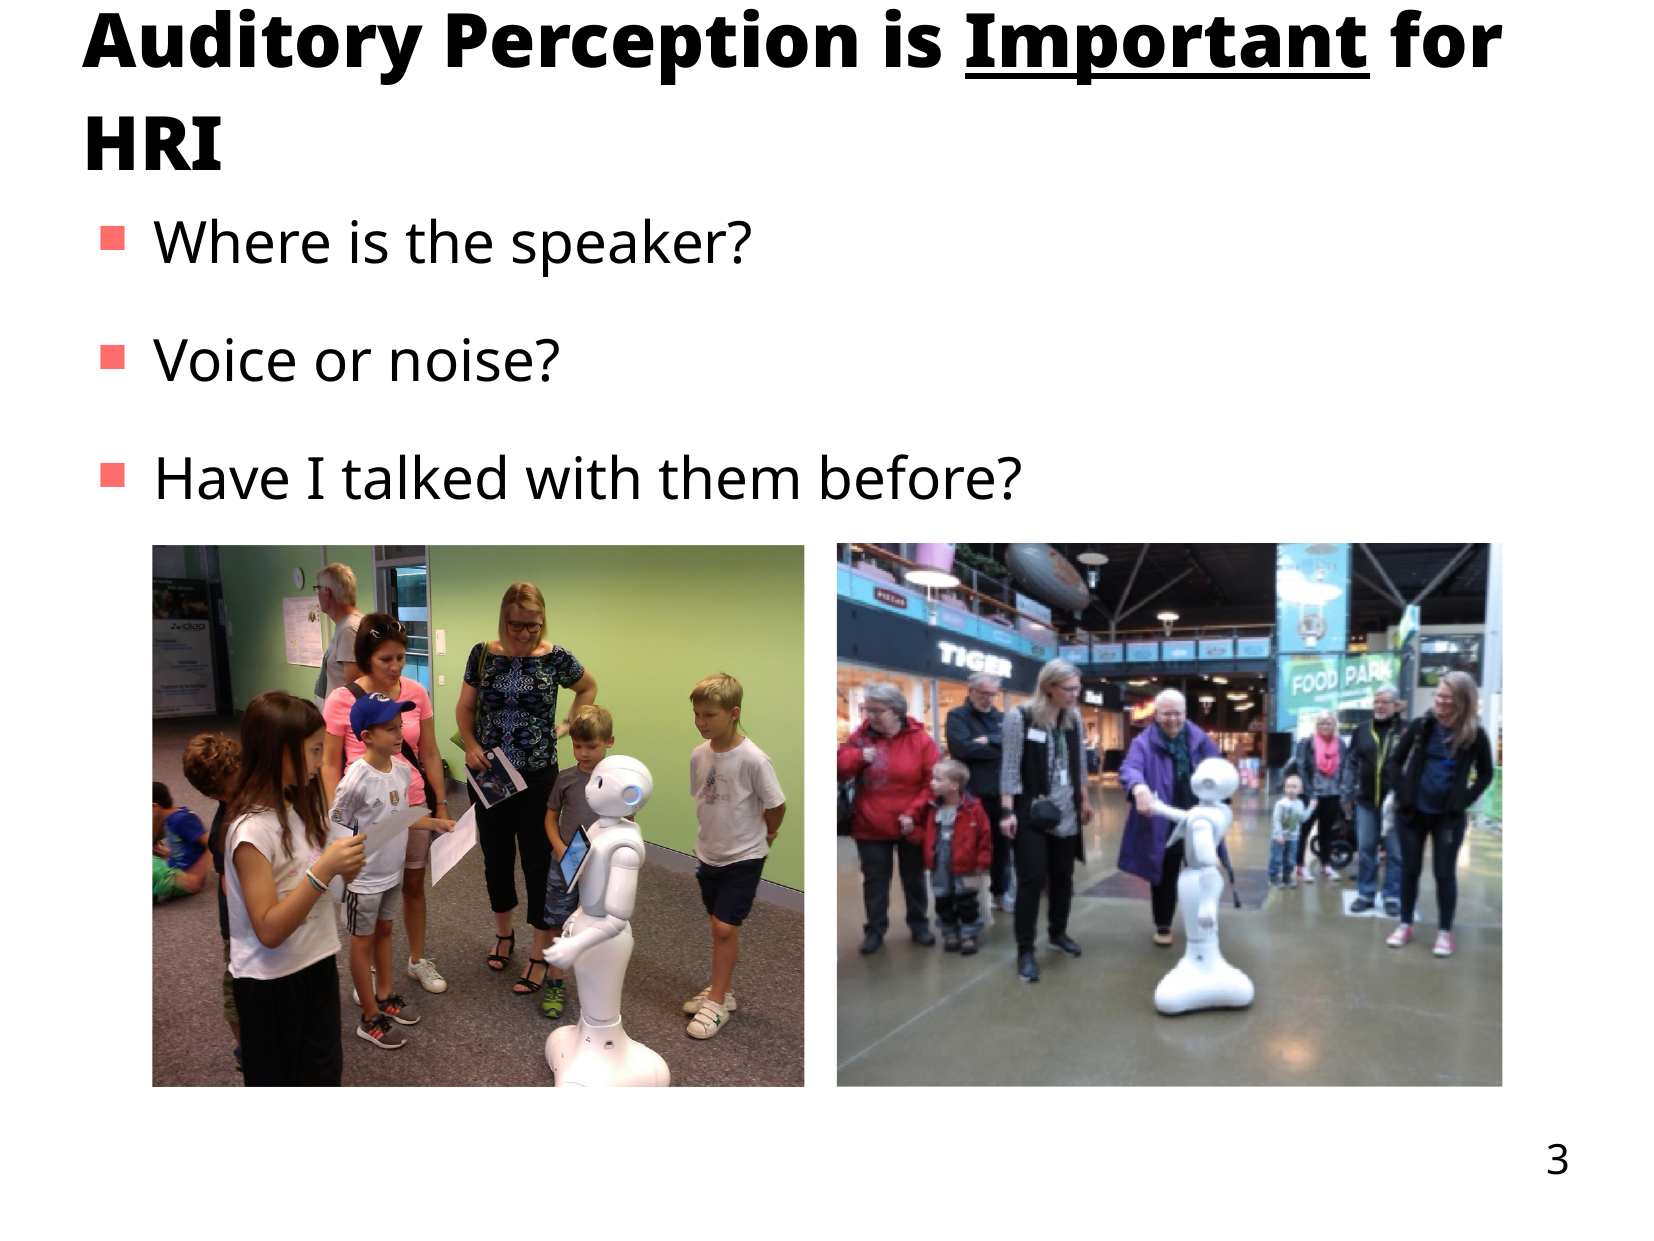

# Auditory Perception is Important for HRI
Where is the speaker?
Voice or noise?
Have I talked with them before?
3